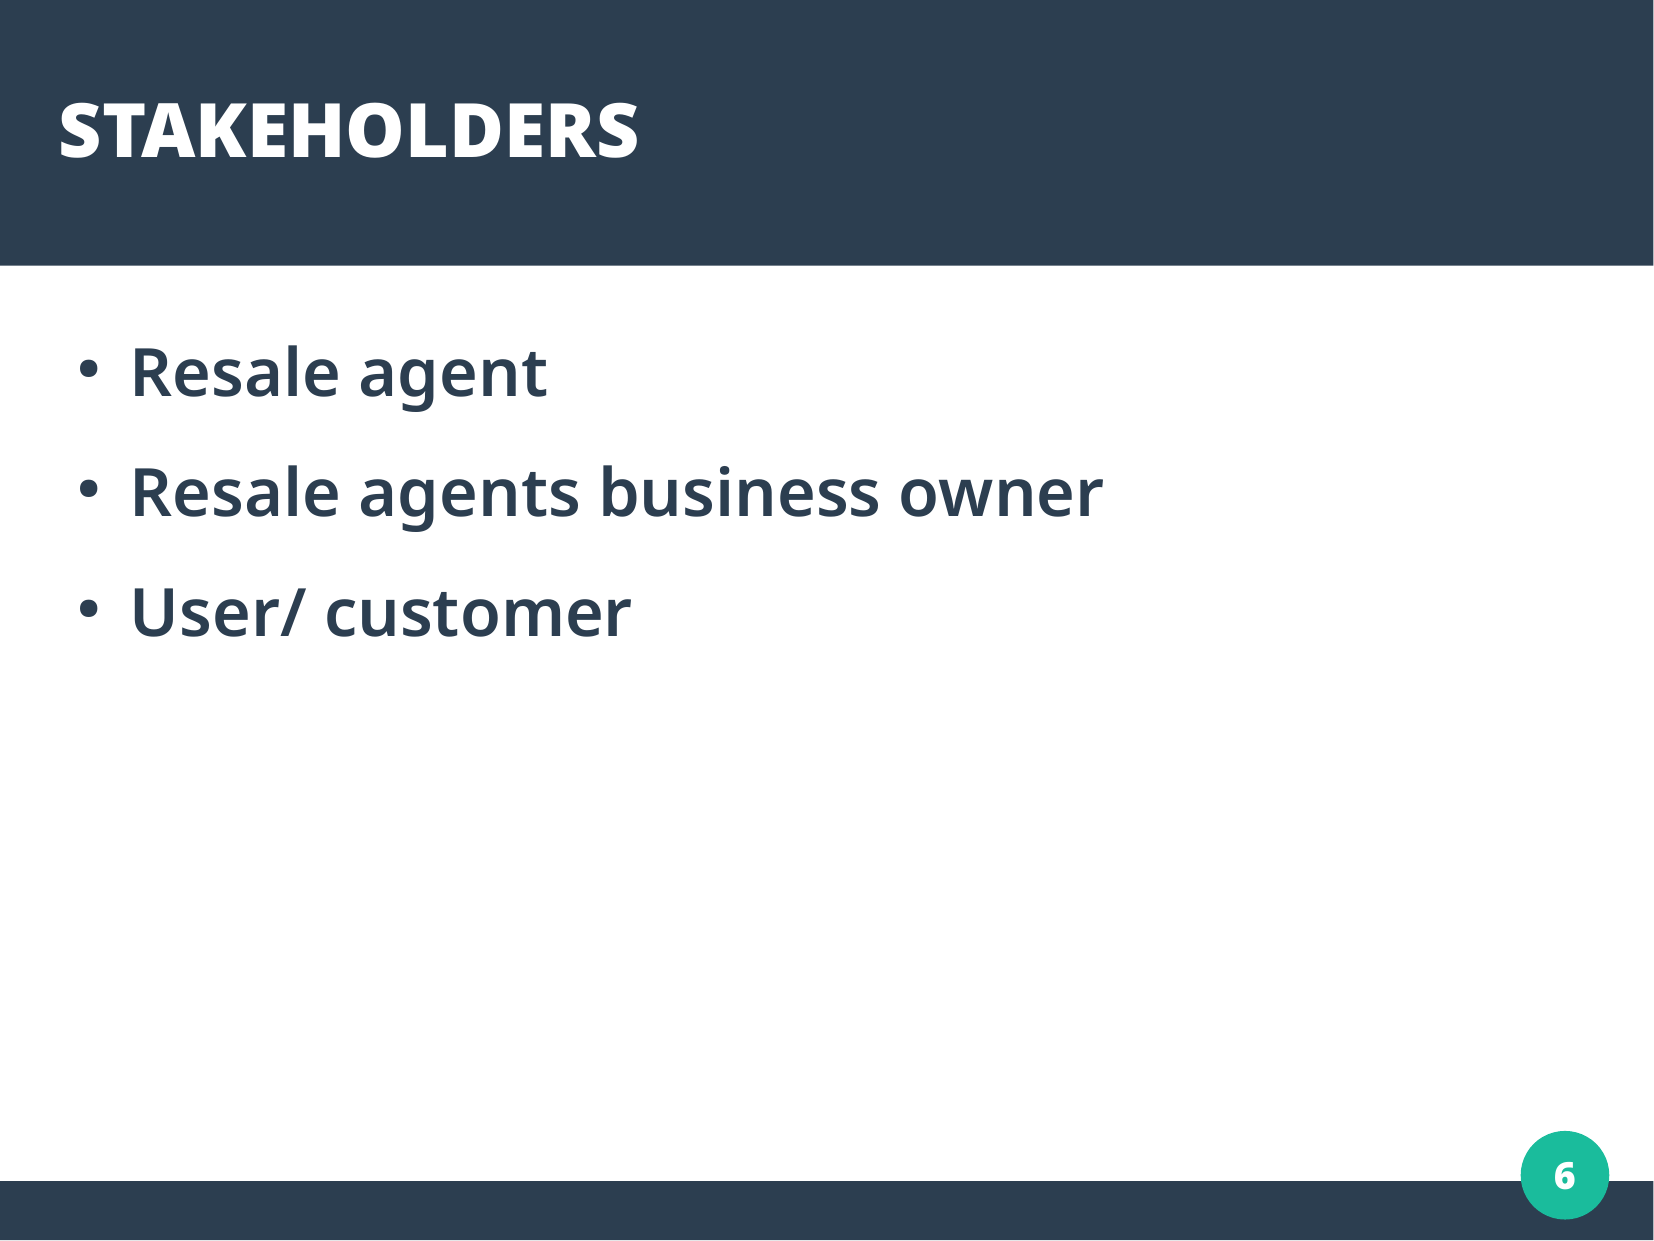

# STAKEHOLDERS
Resale agent
Resale agents business owner
User/ customer
6